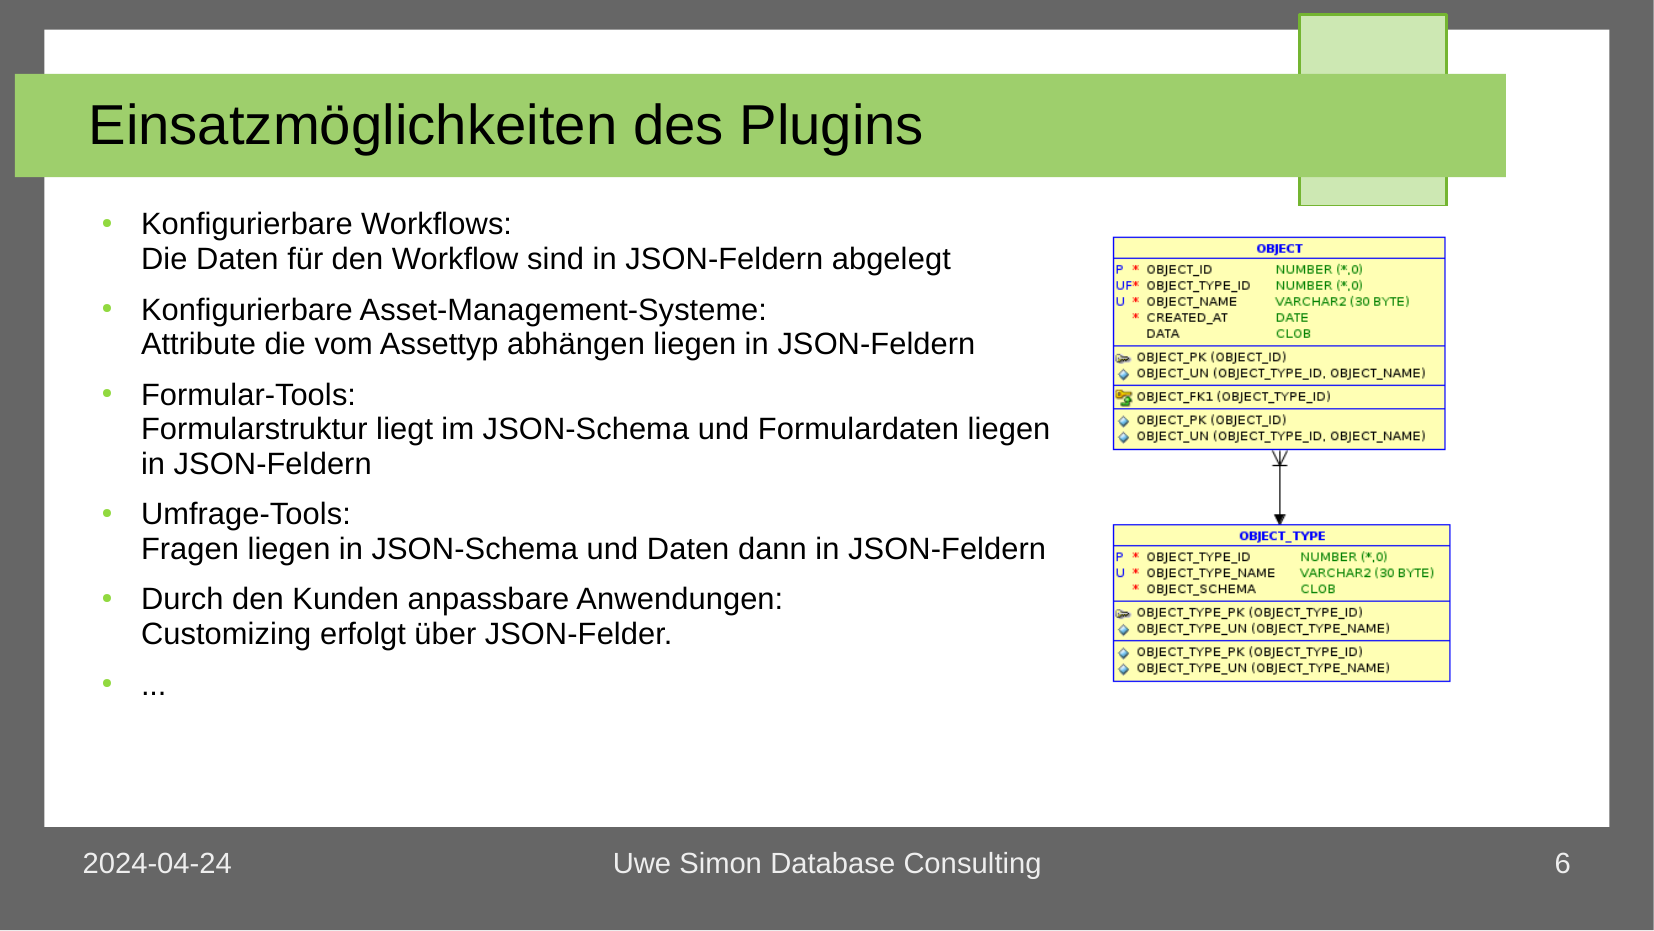

# Einsatzmöglichkeiten des Plugins
Konfigurierbare Workflows:
Die Daten für den Workflow sind in JSON-Feldern abgelegt
Konfigurierbare Asset-Management-Systeme:
Attribute die vom Assettyp abhängen liegen in JSON-Feldern
Formular-Tools:
Formularstruktur liegt im JSON-Schema und Formulardaten liegen in JSON-Feldern
Umfrage-Tools:
Fragen liegen in JSON-Schema und Daten dann in JSON-Feldern
Durch den Kunden anpassbare Anwendungen:
Customizing erfolgt über JSON-Felder.
...
2024-04-24
Uwe Simon Database Consulting
6